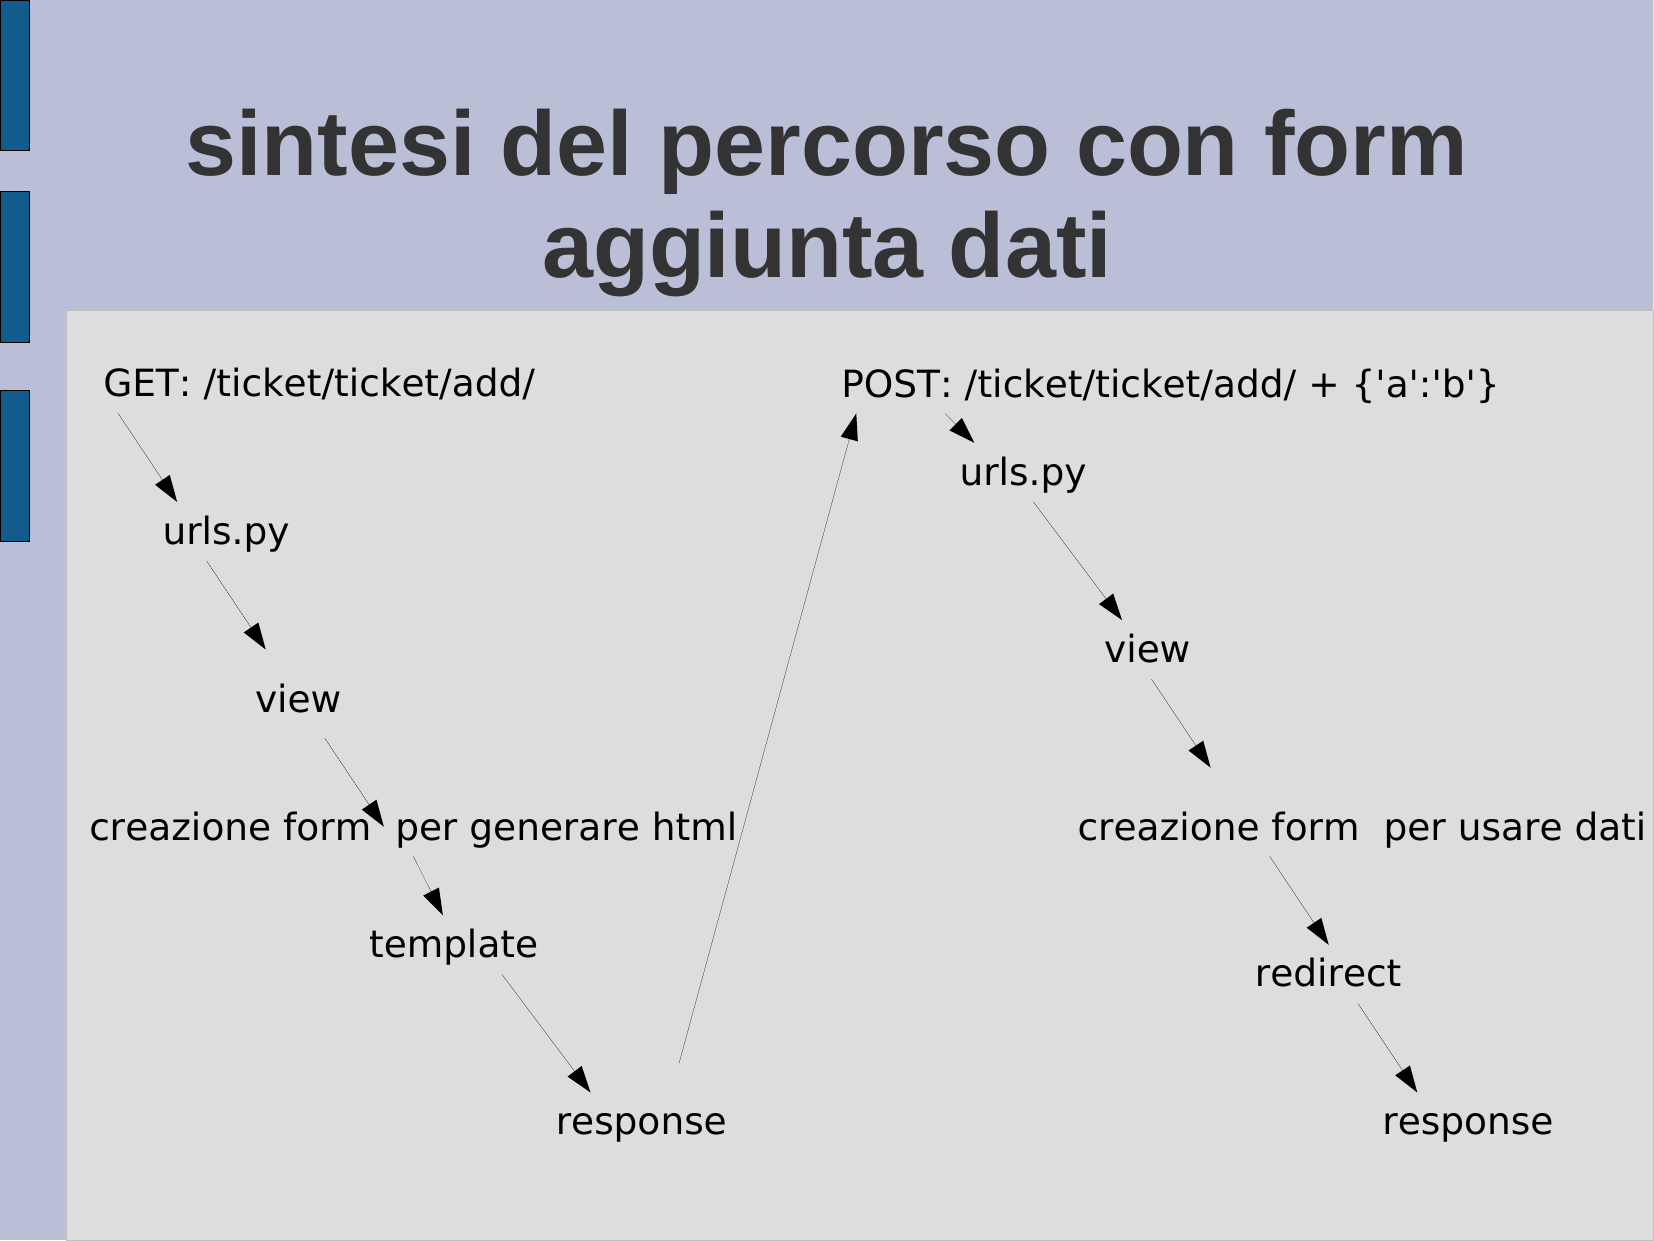

# sintesi del percorso con form aggiunta dati
GET: /ticket/ticket/add/
POST: /ticket/ticket/add/ + {'a':'b'}
urls.py
urls.py
view
view
creazione form per generare html
creazione form per usare dati
template
redirect
response
response